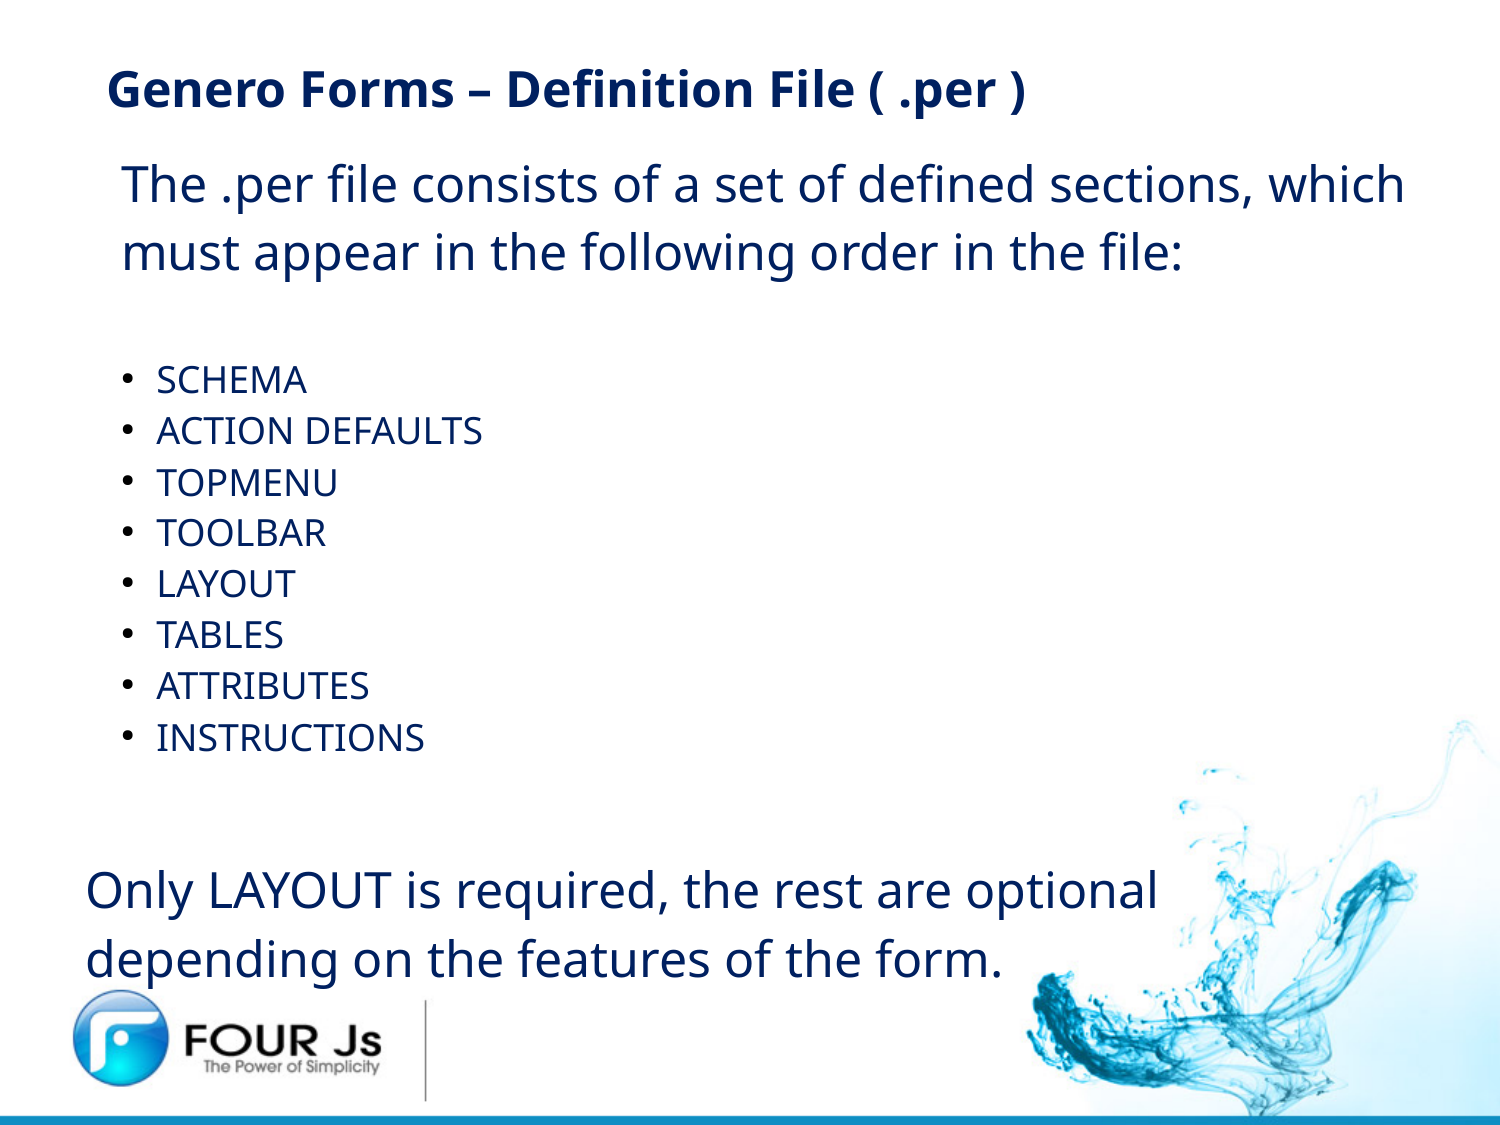

# Genero Forms – Definition File ( .per )
The .per file consists of a set of defined sections, which must appear in the following order in the file:
SCHEMA
ACTION DEFAULTS
TOPMENU
TOOLBAR
LAYOUT
TABLES
ATTRIBUTES
INSTRUCTIONS
Only LAYOUT is required, the rest are optional depending on the features of the form.